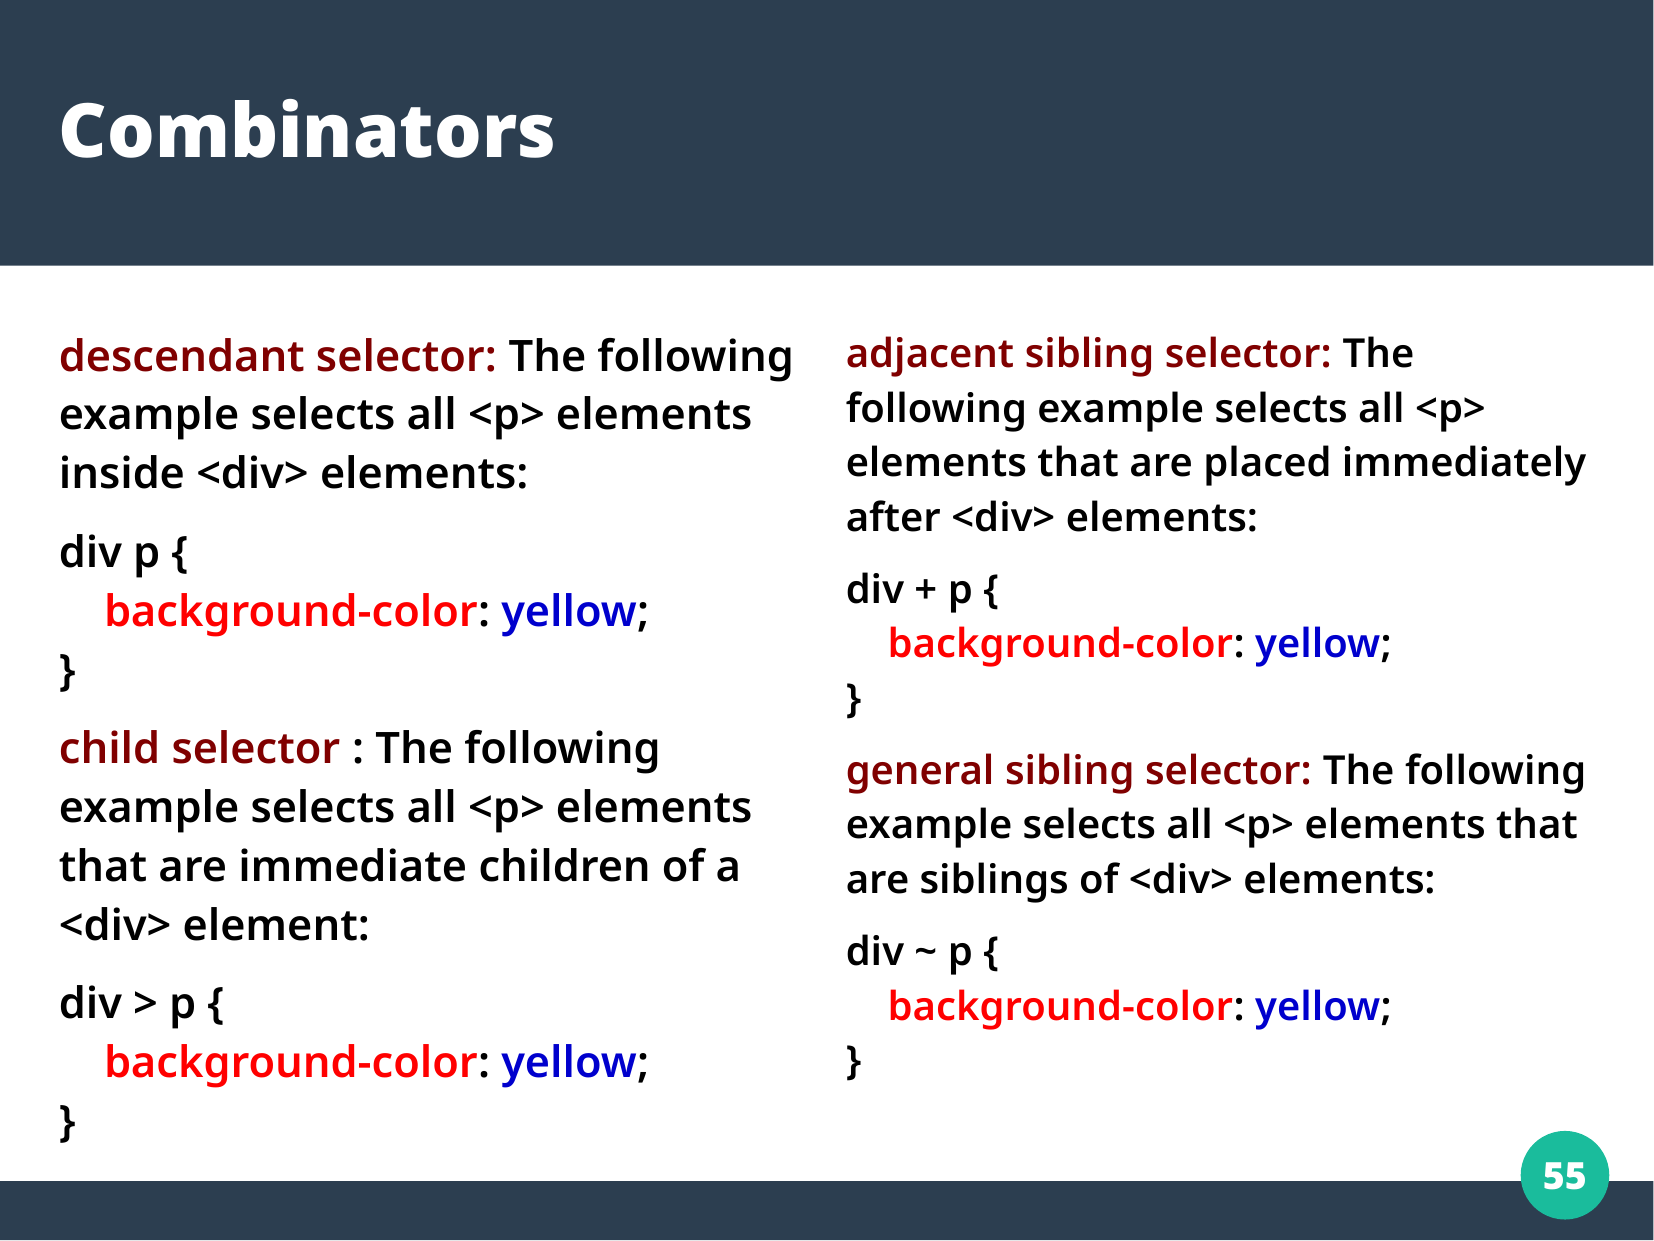

# Combinators
descendant selector: The following example selects all <p> elements inside <div> elements:
div p {
    background-color: yellow;
}
child selector : The following example selects all <p> elements that are immediate children of a <div> element:
div > p {
    background-color: yellow;
}
adjacent sibling selector: The following example selects all <p> elements that are placed immediately after <div> elements:
div + p {
    background-color: yellow;
}
general sibling selector: The following example selects all <p> elements that are siblings of <div> elements:
div ~ p {
    background-color: yellow;
}
55